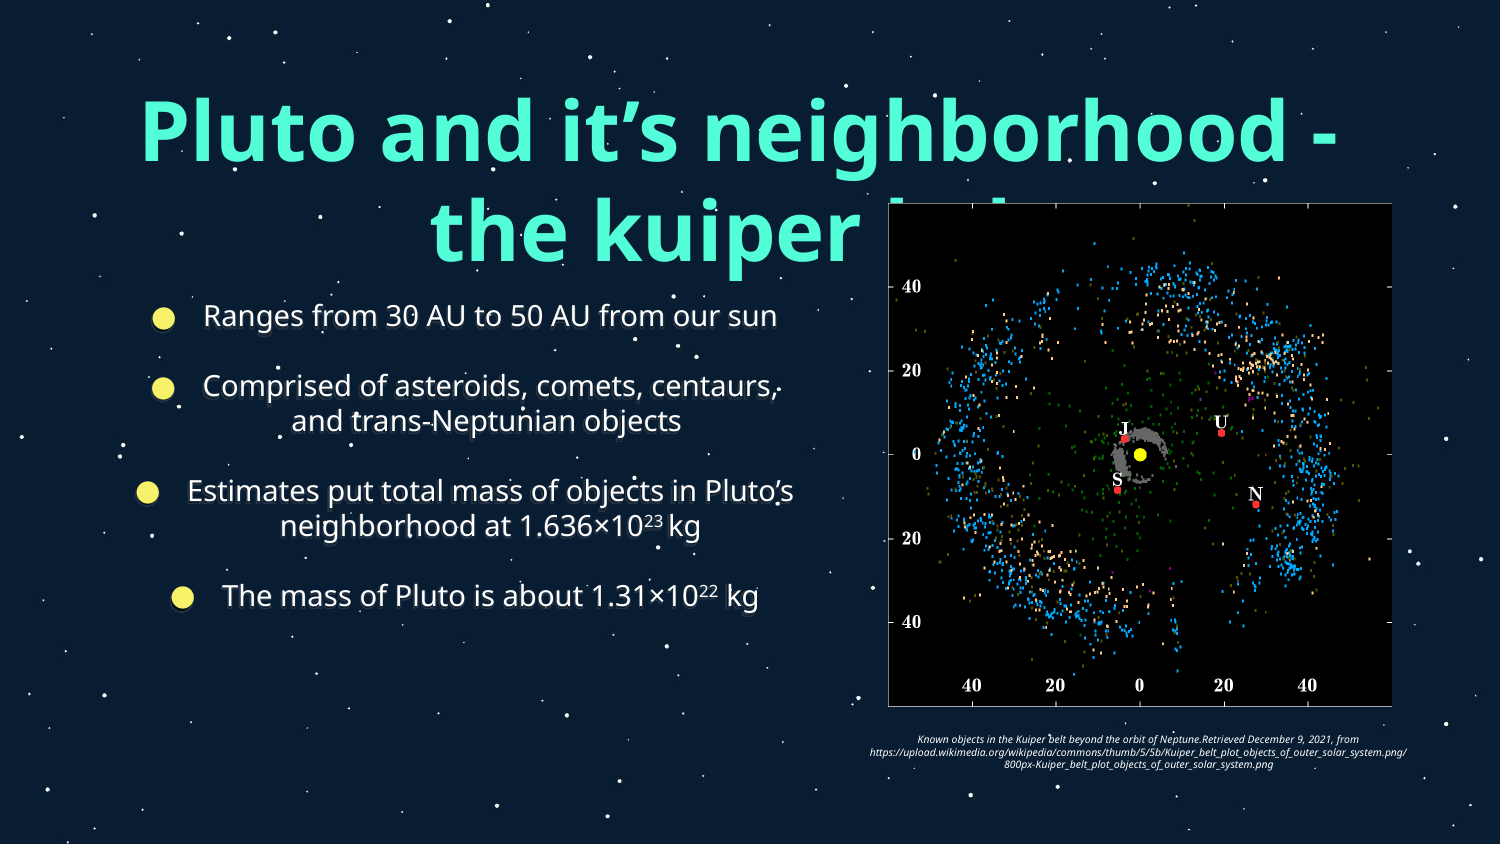

# Pluto and it’s neighborhood - the kuiper belt
Ranges from 30 AU to 50 AU from our sun
Comprised of asteroids, comets, centaurs, and trans-Neptunian objects
Estimates put total mass of objects in Pluto’s neighborhood at 1.636×1023 kg
The mass of Pluto is about 1.31×1022 kg
Known objects in the Kuiper belt beyond the orbit of Neptune.Retrieved December 9, 2021, from https://upload.wikimedia.org/wikipedia/commons/thumb/5/5b/Kuiper_belt_plot_objects_of_outer_solar_system.png/800px-Kuiper_belt_plot_objects_of_outer_solar_system.png